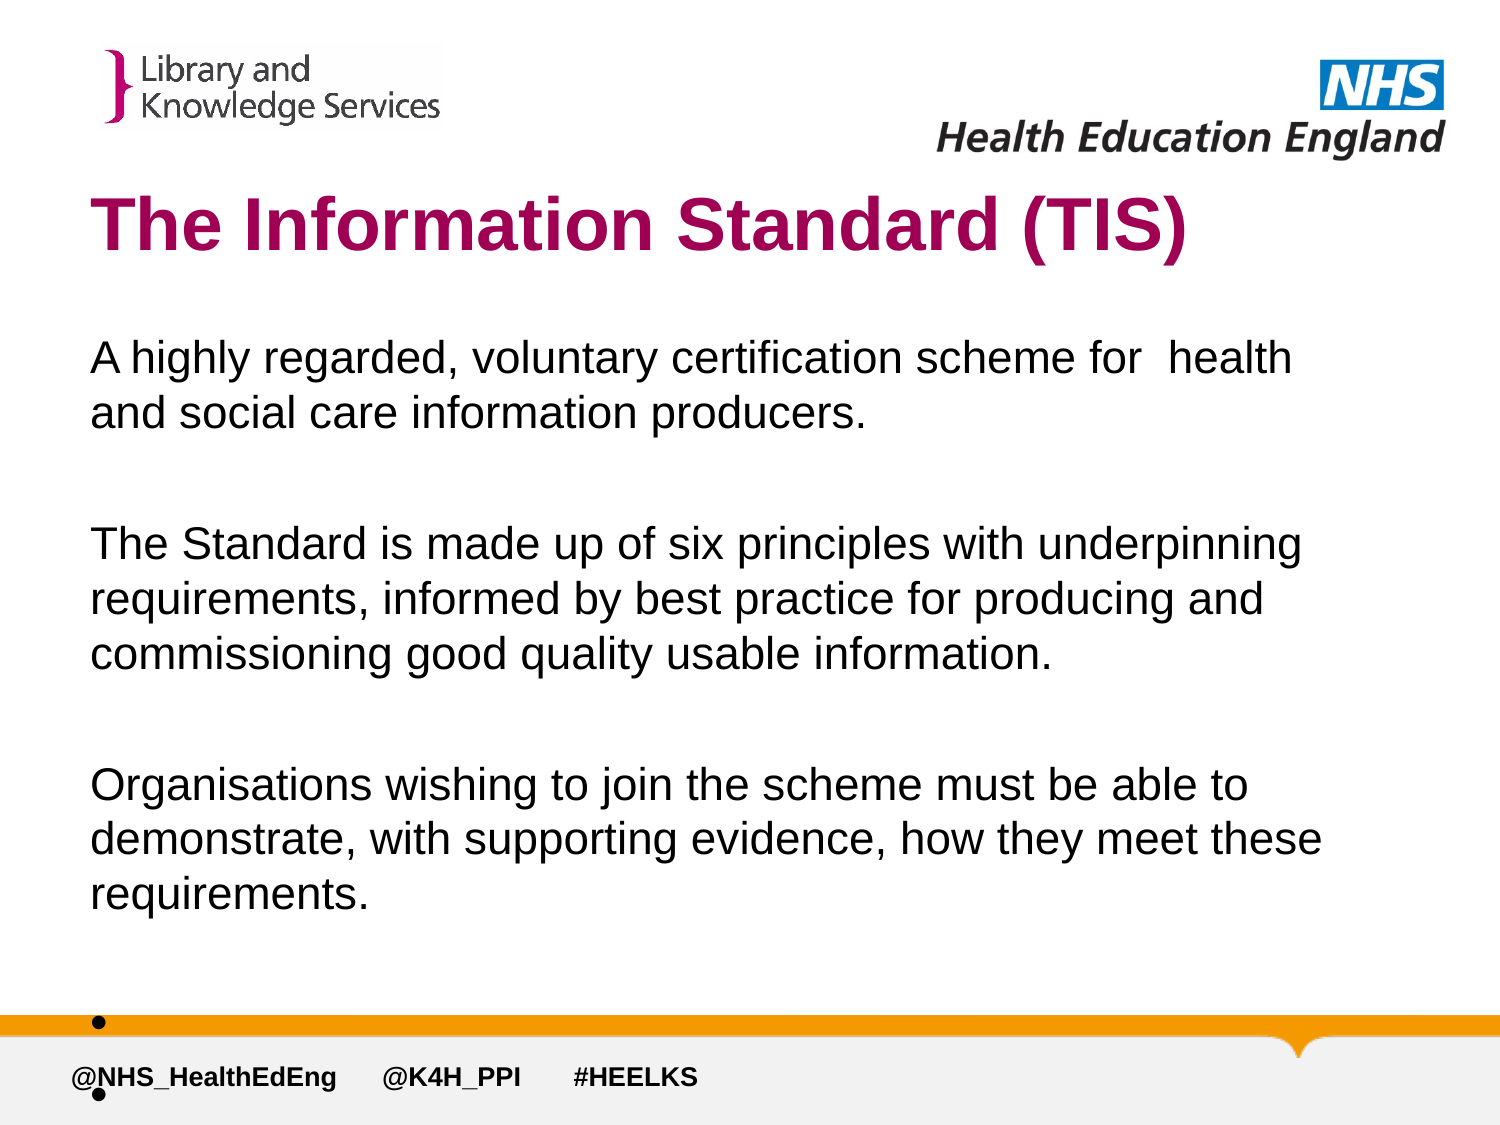

# The Information Standard (TIS)
A highly regarded, voluntary certification scheme for health and social care information producers.
The Standard is made up of six principles with underpinning requirements, informed by best practice for producing and commissioning good quality usable information.
Organisations wishing to join the scheme must be able to demonstrate, with supporting evidence, how they meet these requirements.
@NHS_HealthEdEng @K4H_PPI #HEELKS